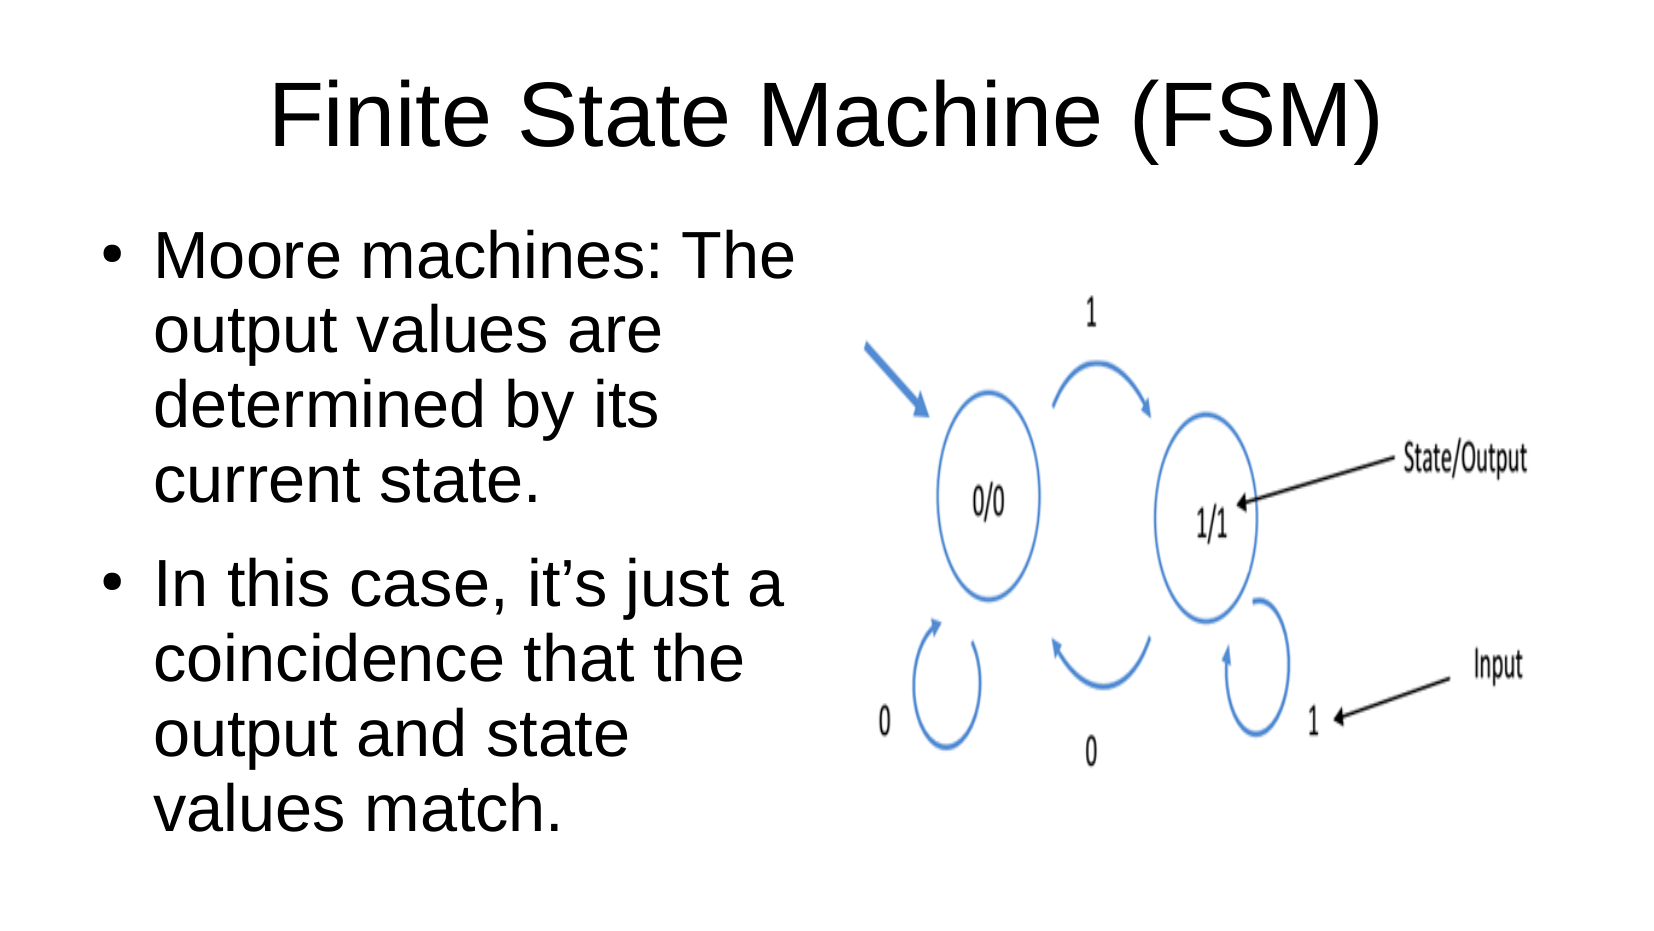

# Finite State Machine (FSM)
Moore machines: The output values are determined by its current state.
In this case, it’s just a coincidence that the output and state values match.